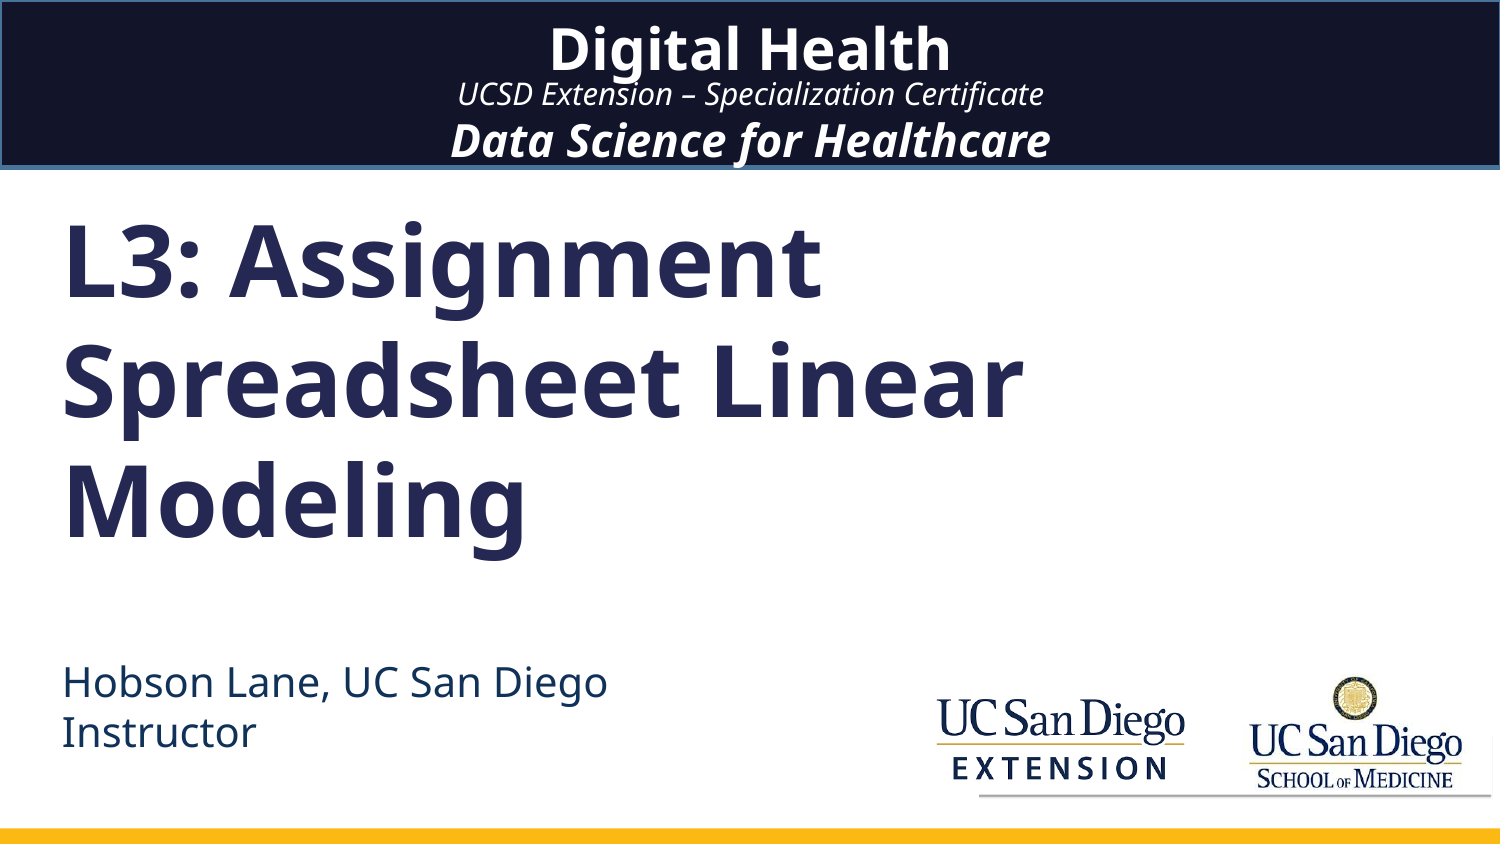

Digital Health
UCSD Extension – Specialization Certificate
Data Science for Healthcare
L3: Assignment
Spreadsheet Linear Modeling
Hobson Lane, UC San Diego
Instructor